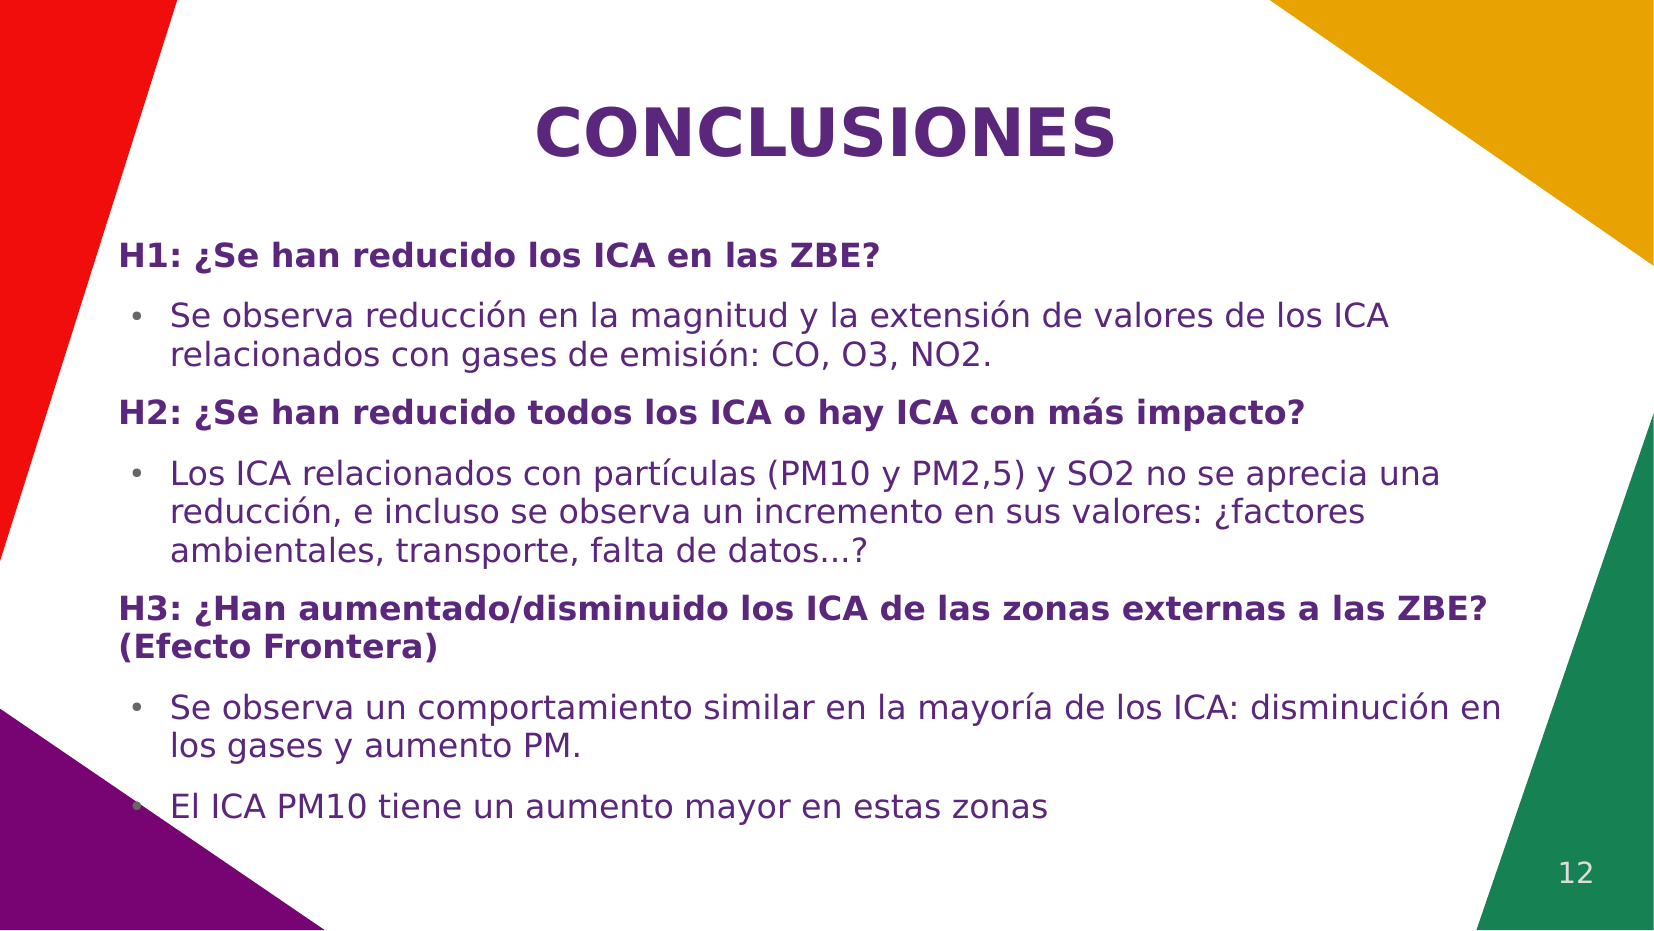

# CONCLUSIONES
H1: ¿Se han reducido los ICA en las ZBE?
Se observa reducción en la magnitud y la extensión de valores de los ICA relacionados con gases de emisión: CO, O3, NO2.
H2: ¿Se han reducido todos los ICA o hay ICA con más impacto?
Los ICA relacionados con partículas (PM10 y PM2,5) y SO2 no se aprecia una reducción, e incluso se observa un incremento en sus valores: ¿factores ambientales, transporte, falta de datos...?
H3: ¿Han aumentado/disminuido los ICA de las zonas externas a las ZBE? (Efecto Frontera)
Se observa un comportamiento similar en la mayoría de los ICA: disminución en los gases y aumento PM.
El ICA PM10 tiene un aumento mayor en estas zonas
12